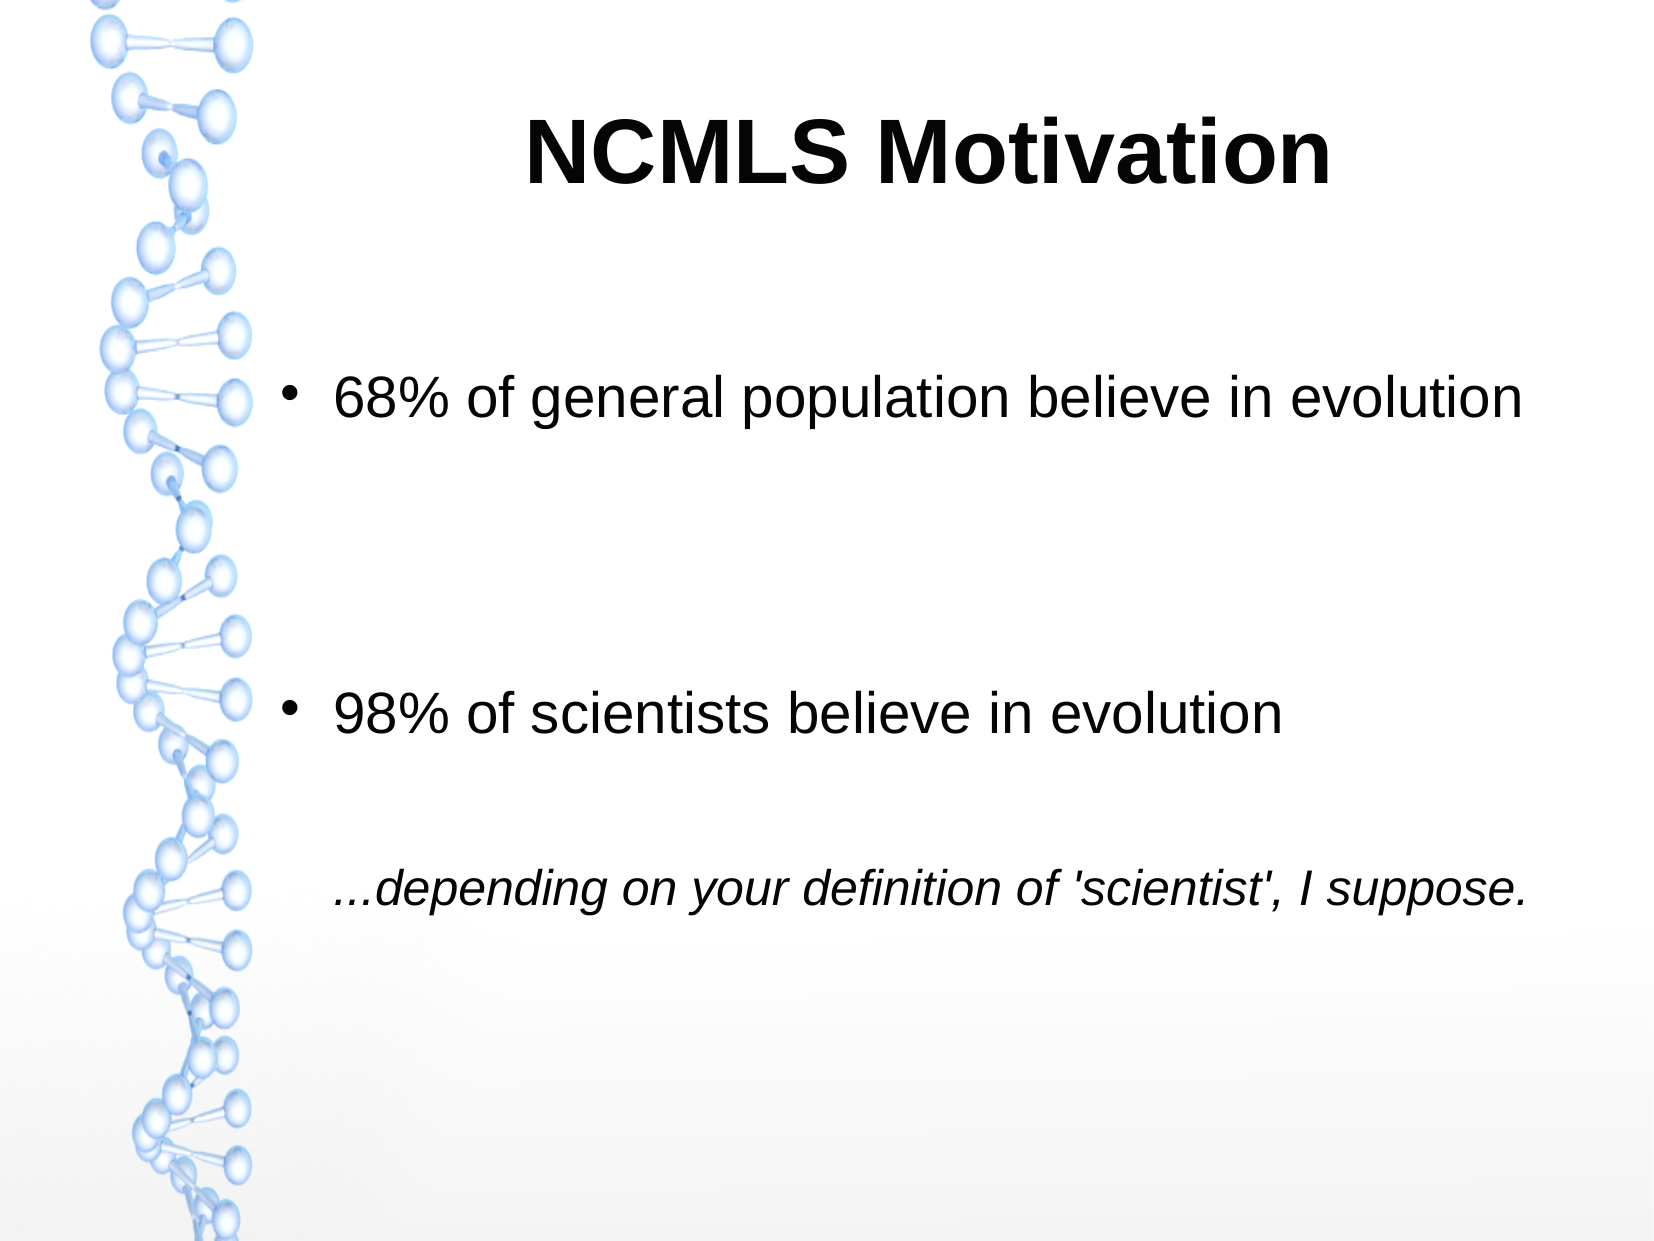

# NCMLS Motivation
68% of general population believe in evolution
98% of scientists believe in evolution
...depending on your definition of 'scientist', I suppose.